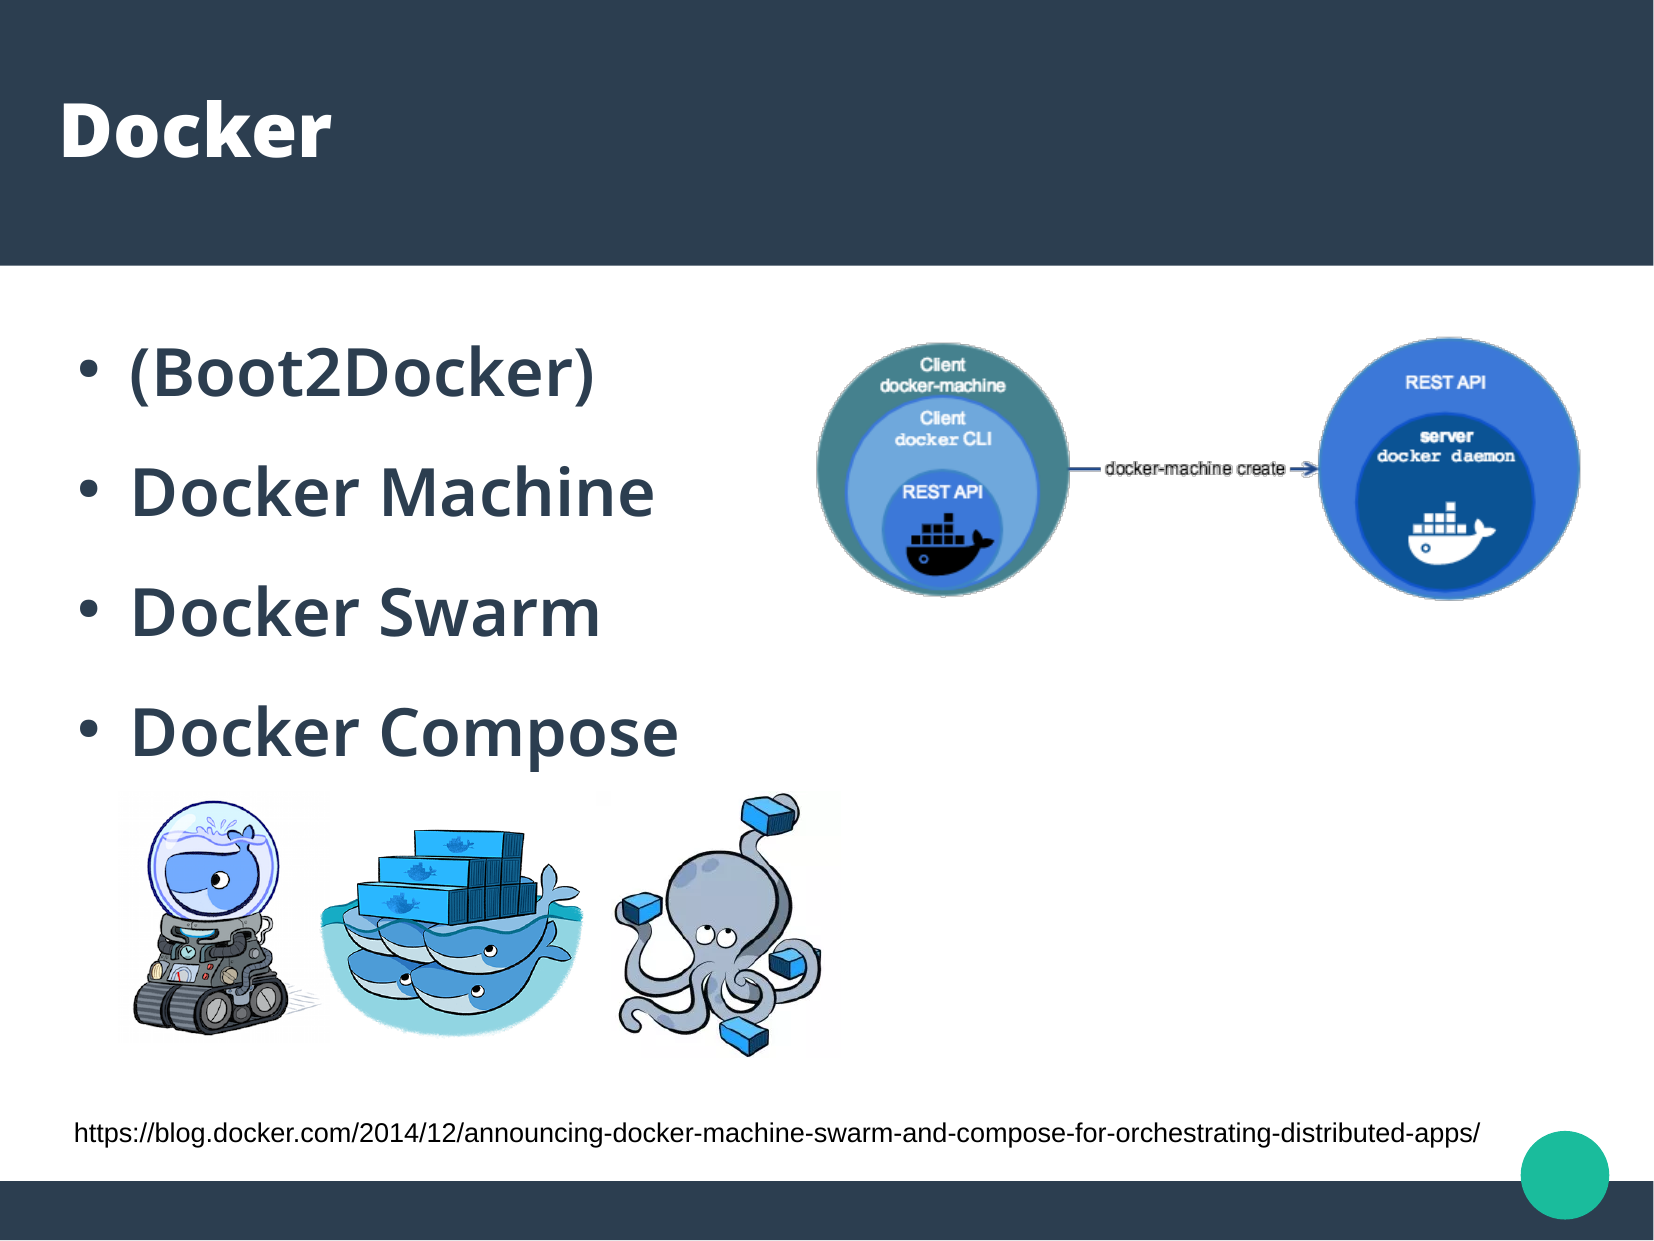

# Docker
(Boot2Docker)
Docker Machine
Docker Swarm
Docker Compose
https://blog.docker.com/2014/12/announcing-docker-machine-swarm-and-compose-for-orchestrating-distributed-apps/